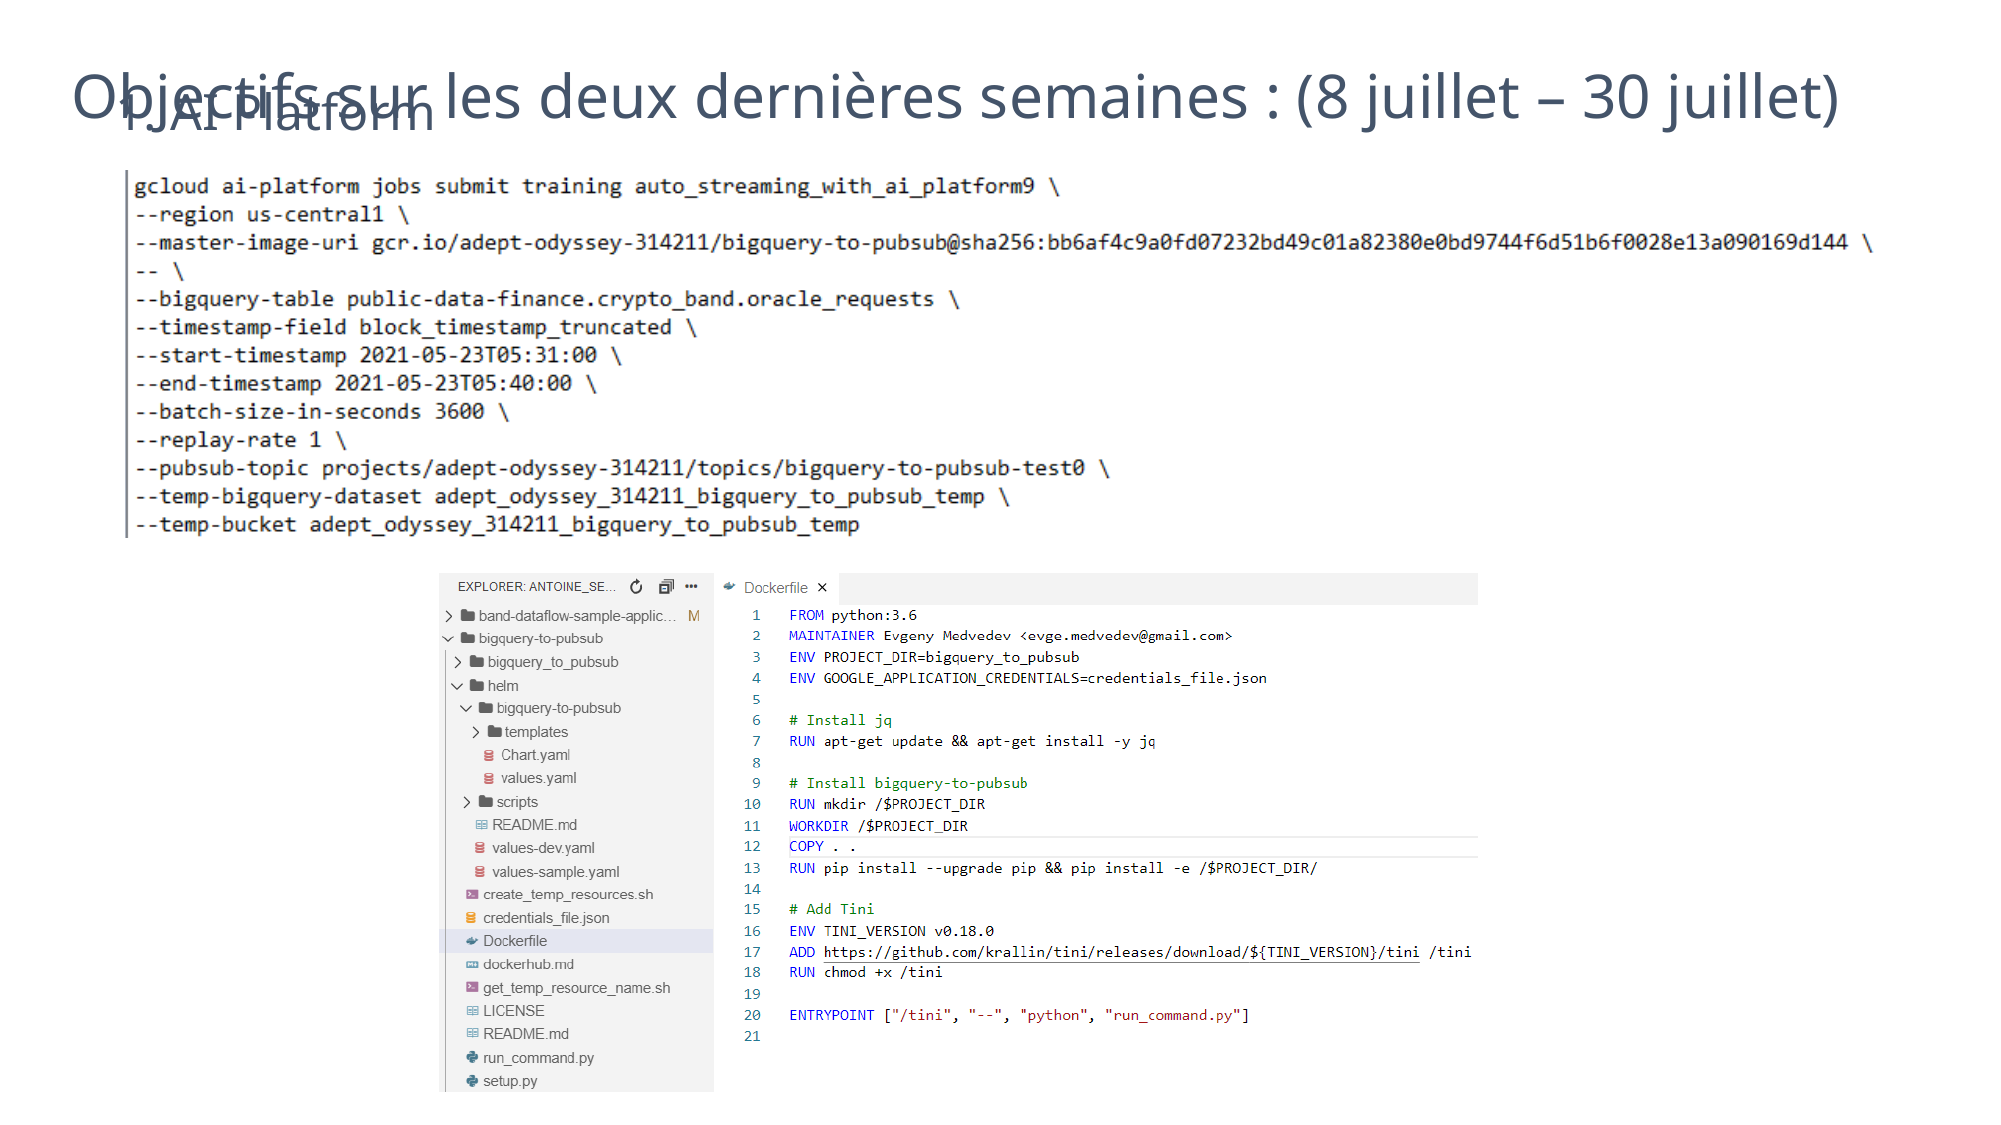

# Objectifs sur les deux dernières semaines : (8 juillet – 30 juillet)
1. AI Platform